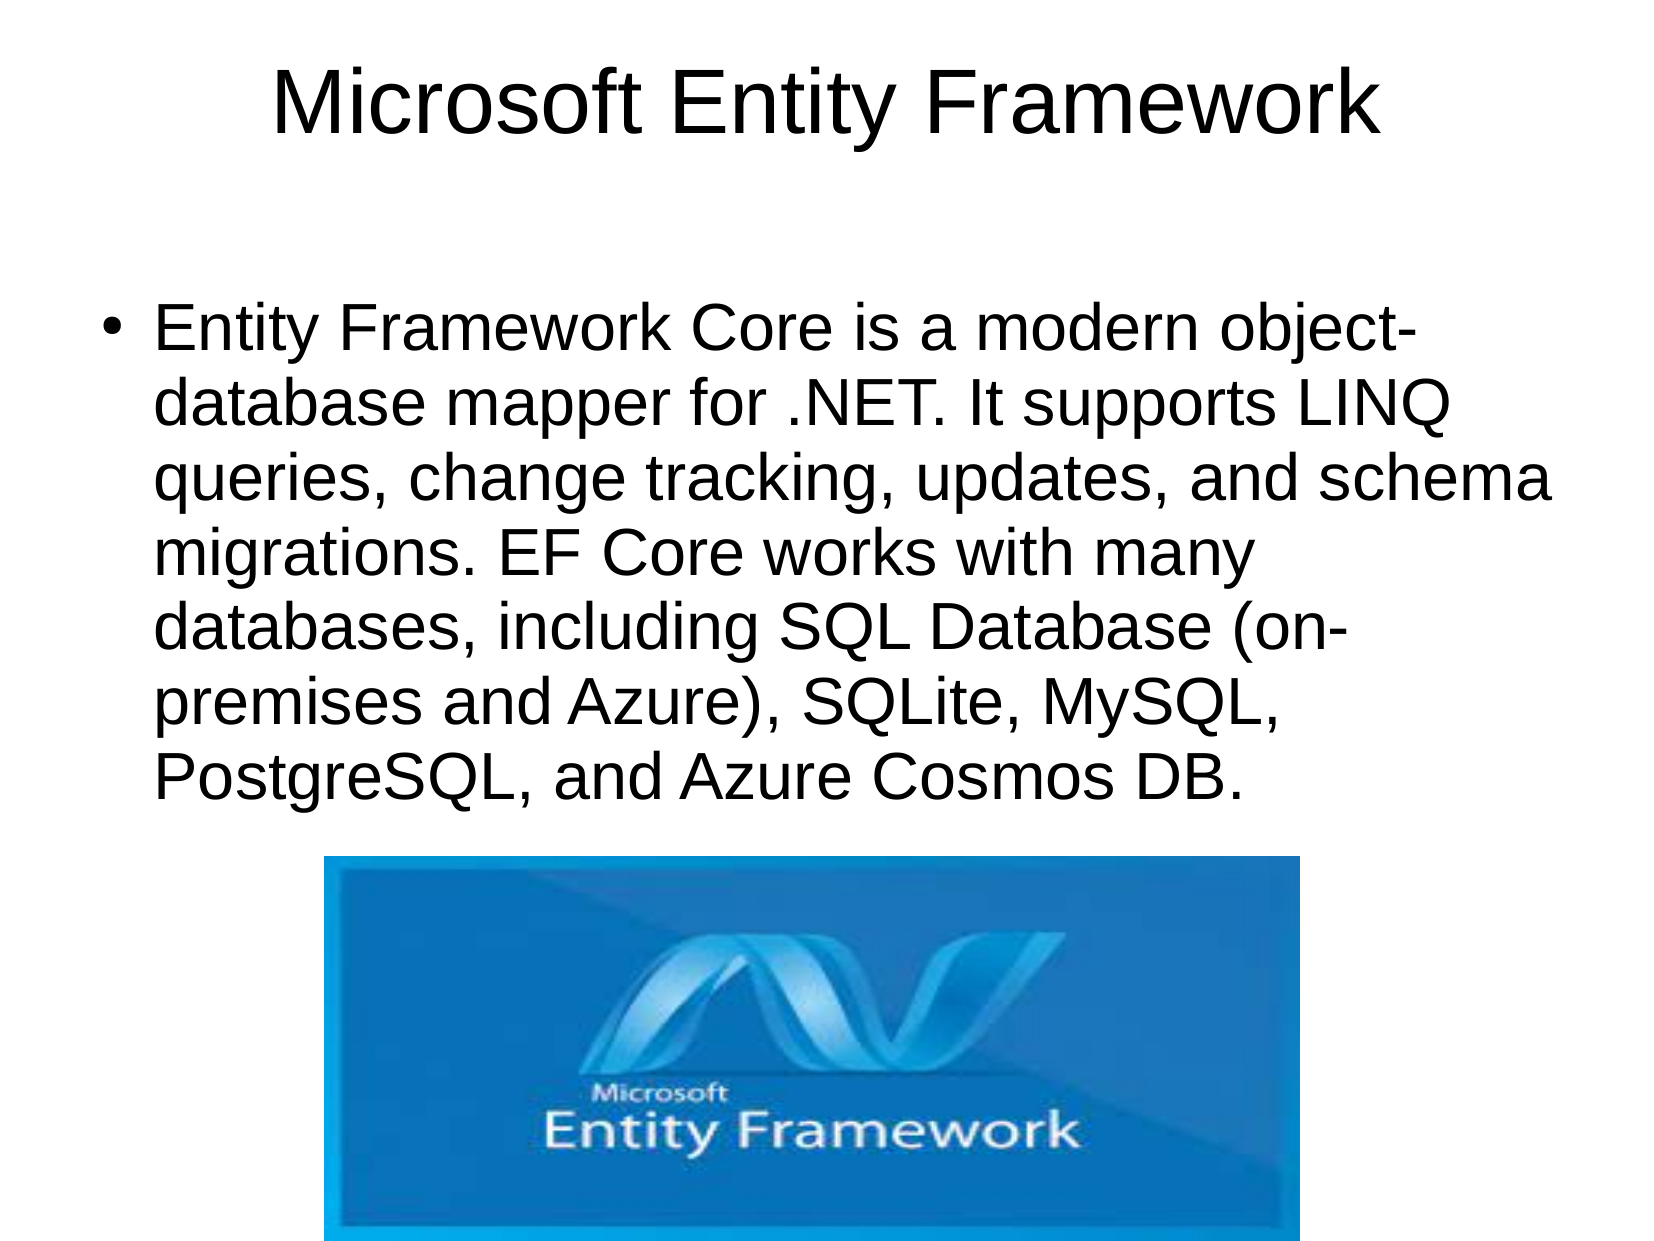

# Microsoft Entity Framework
Entity Framework Core is a modern object-database mapper for .NET. It supports LINQ queries, change tracking, updates, and schema migrations. EF Core works with many databases, including SQL Database (on-premises and Azure), SQLite, MySQL, PostgreSQL, and Azure Cosmos DB.